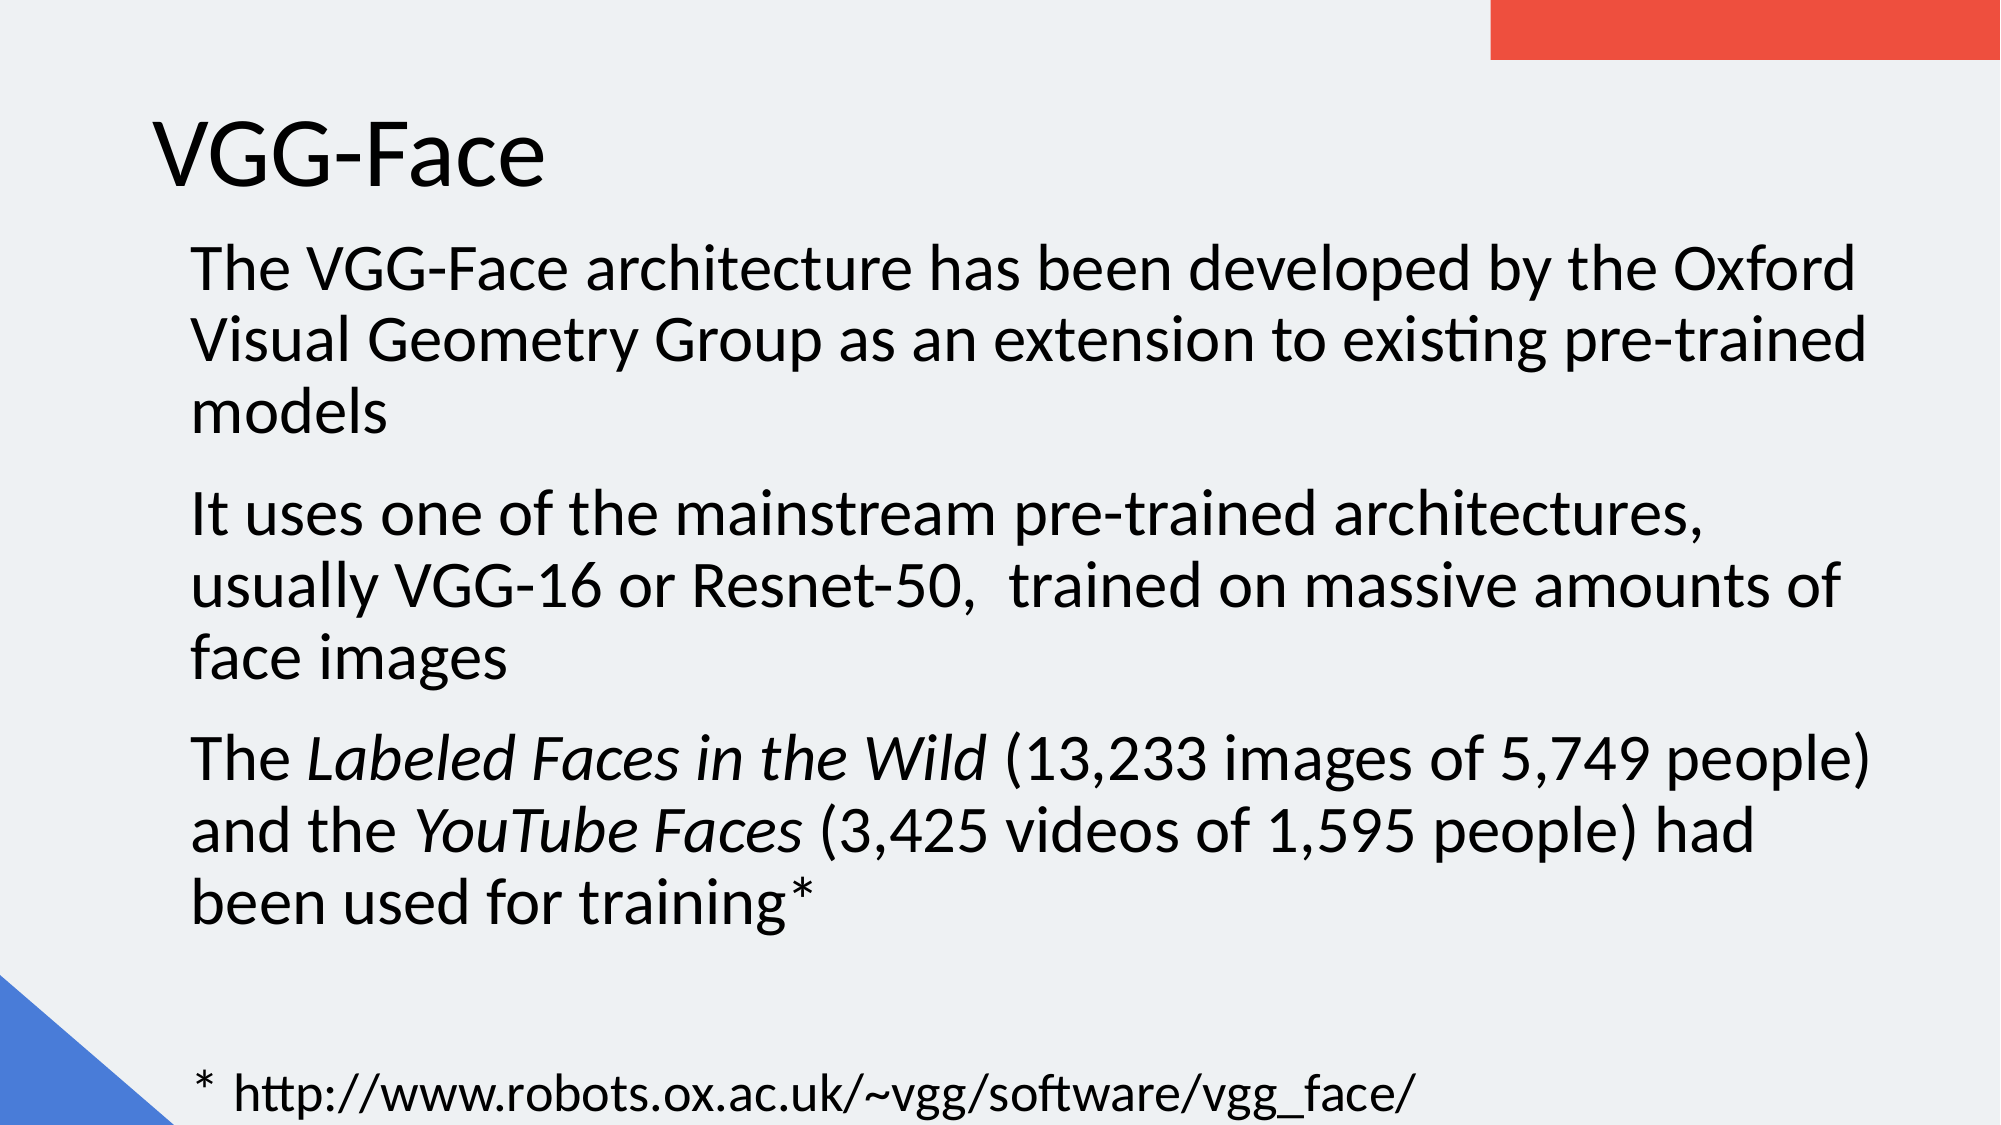

# VGG-Face
The VGG-Face architecture has been developed by the Oxford Visual Geometry Group as an extension to existing pre-trained models
It uses one of the mainstream pre-trained architectures, usually VGG-16 or Resnet-50, trained on massive amounts of face images
The Labeled Faces in the Wild (13,233 images of 5,749 people) and the YouTube Faces (3,425 videos of 1,595 people) had been used for training*
* http://www.robots.ox.ac.uk/~vgg/software/vgg_face/